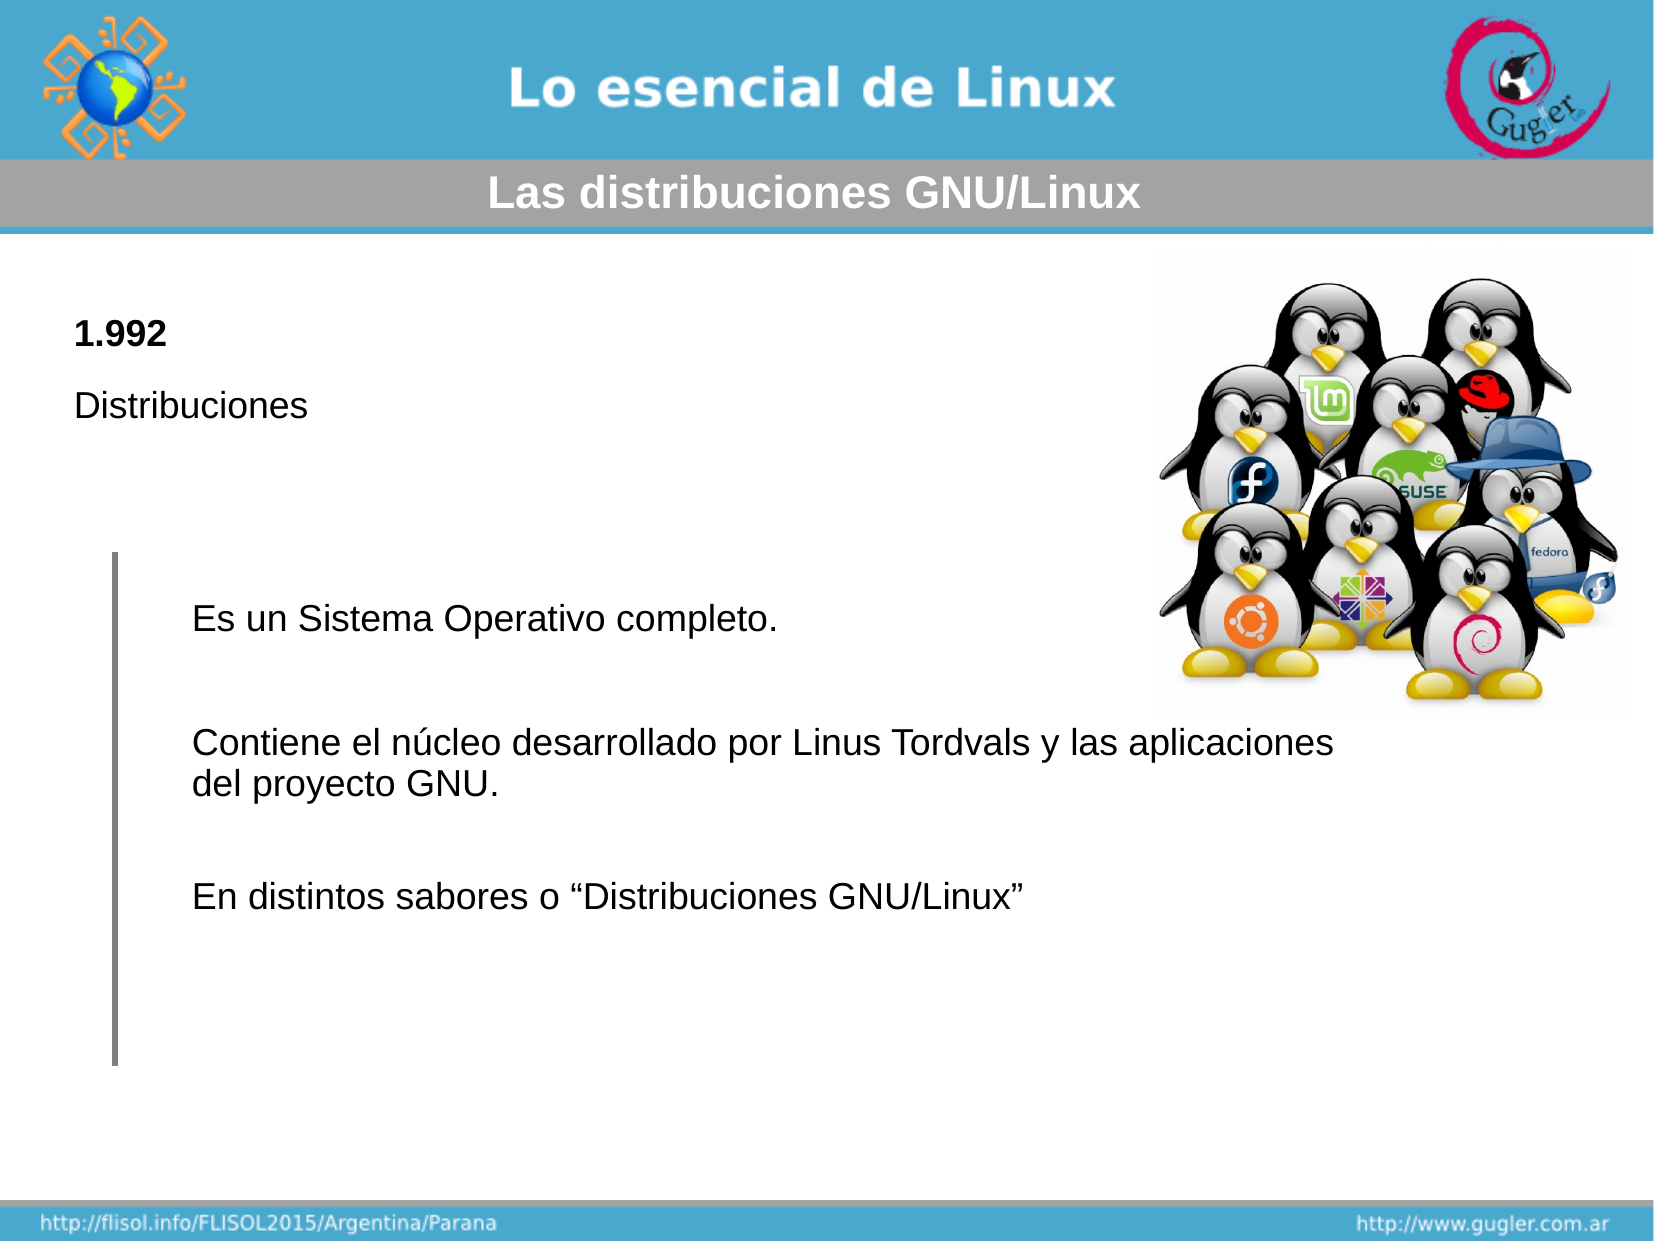

Las distribuciones GNU/Linux
1.992
Distribuciones
Es un Sistema Operativo completo.
Contiene el núcleo desarrollado por Linus Tordvals y las aplicaciones del proyecto GNU.
En distintos sabores o “Distribuciones GNU/Linux”